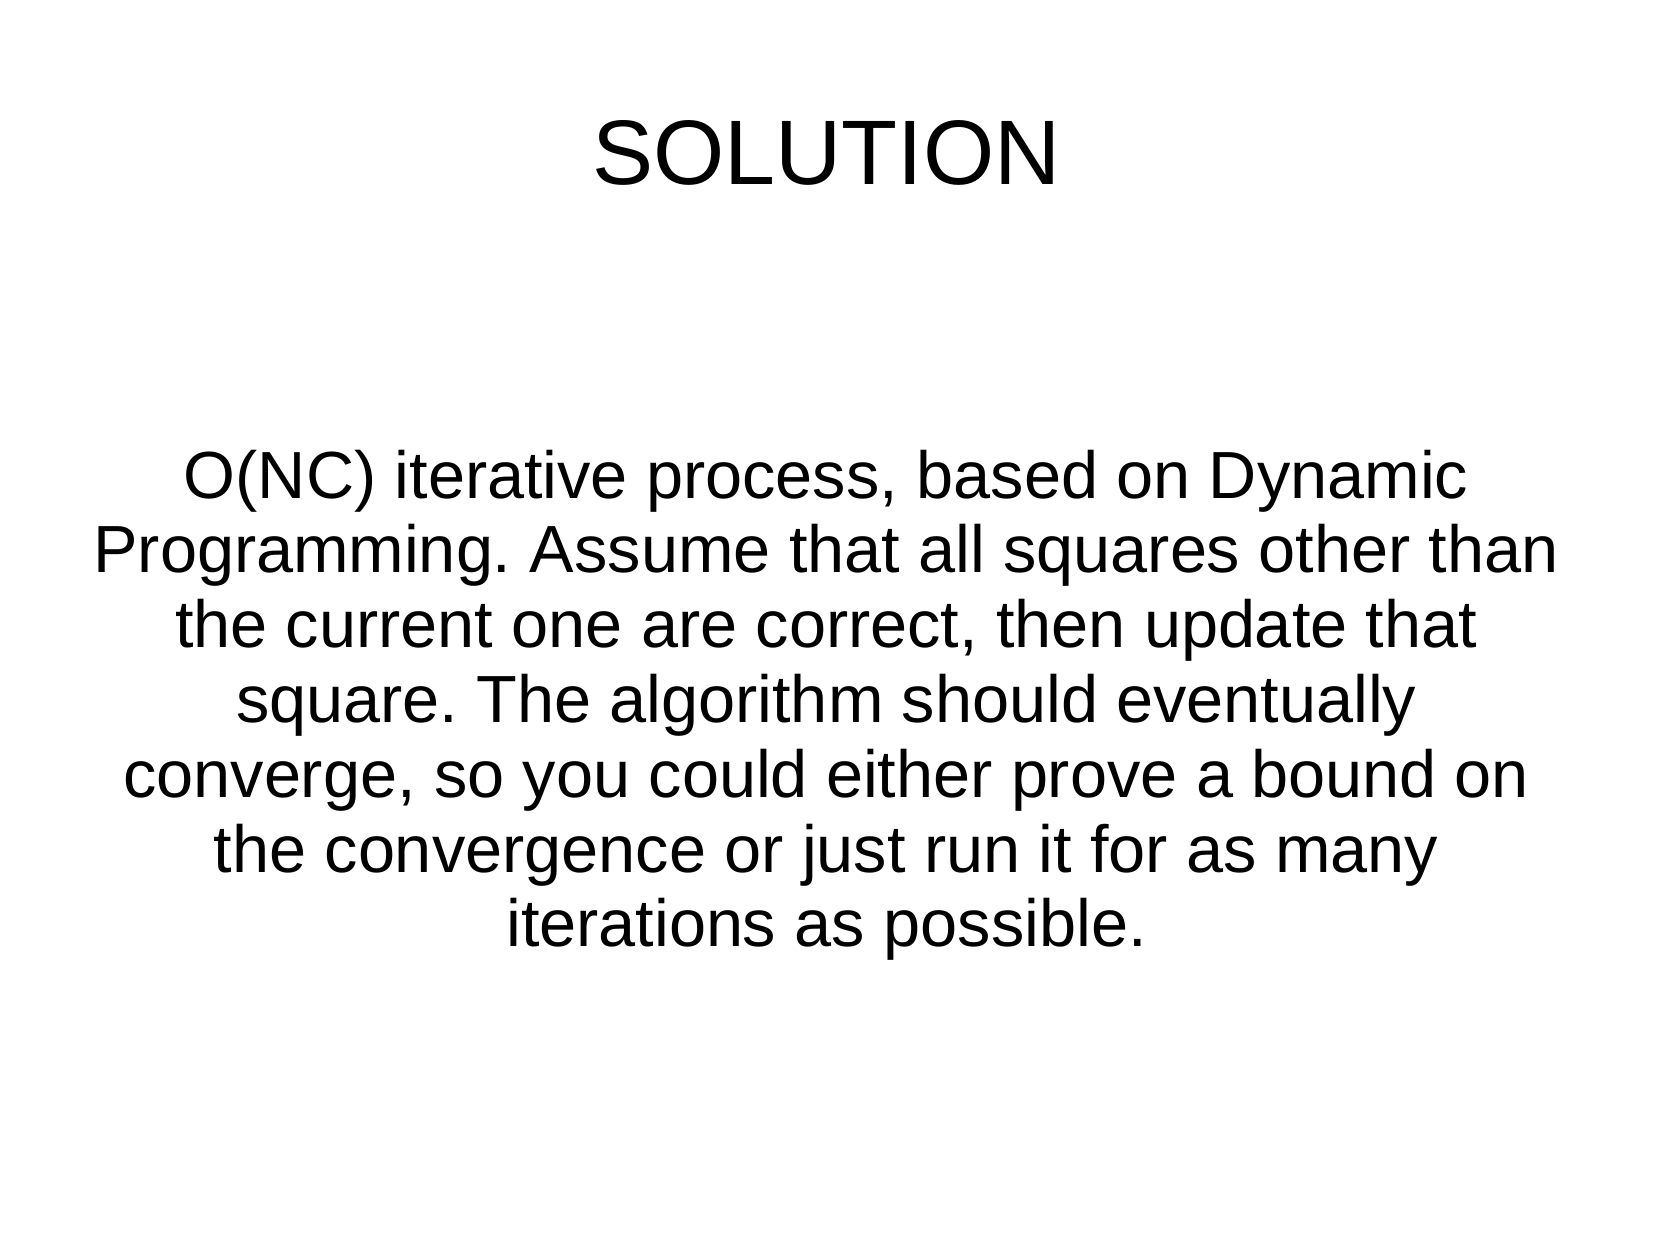

# SOLUTION
O(NC) iterative process, based on Dynamic Programming. Assume that all squares other than the current one are correct, then update that square. The algorithm should eventually converge, so you could either prove a bound on the convergence or just run it for as many iterations as possible.